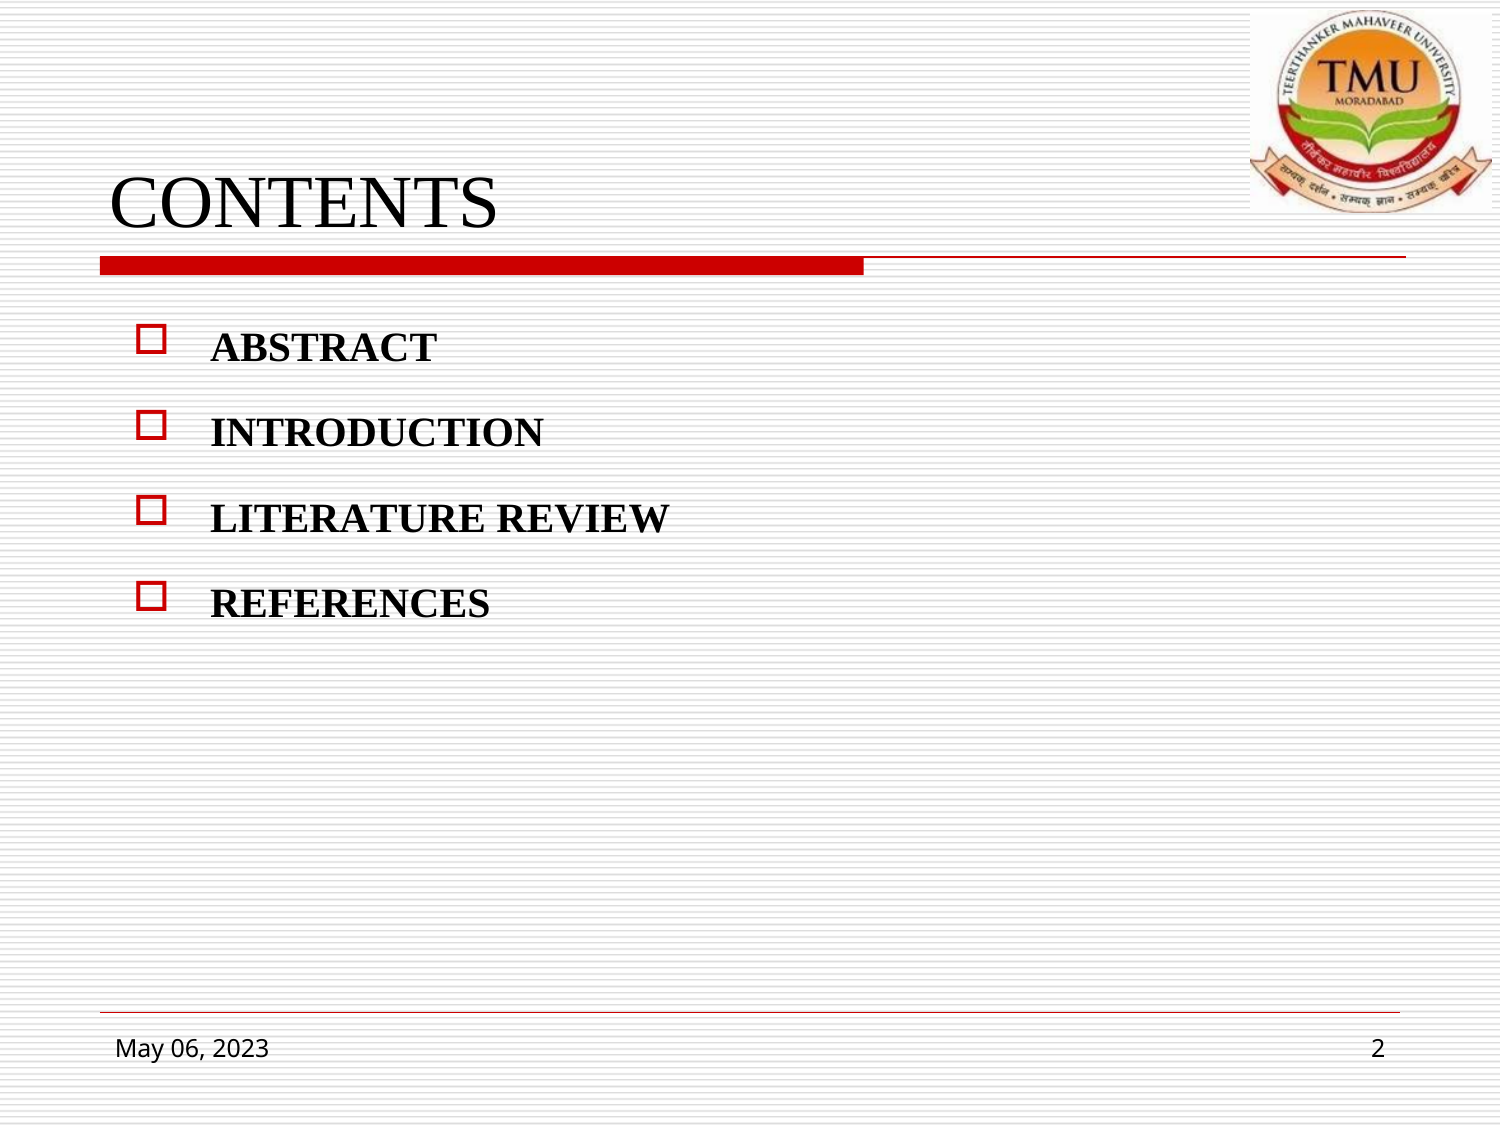

# CONTENTS
ABSTRACT
INTRODUCTION
LITERATURE REVIEW
REFERENCES
May 06, 2023